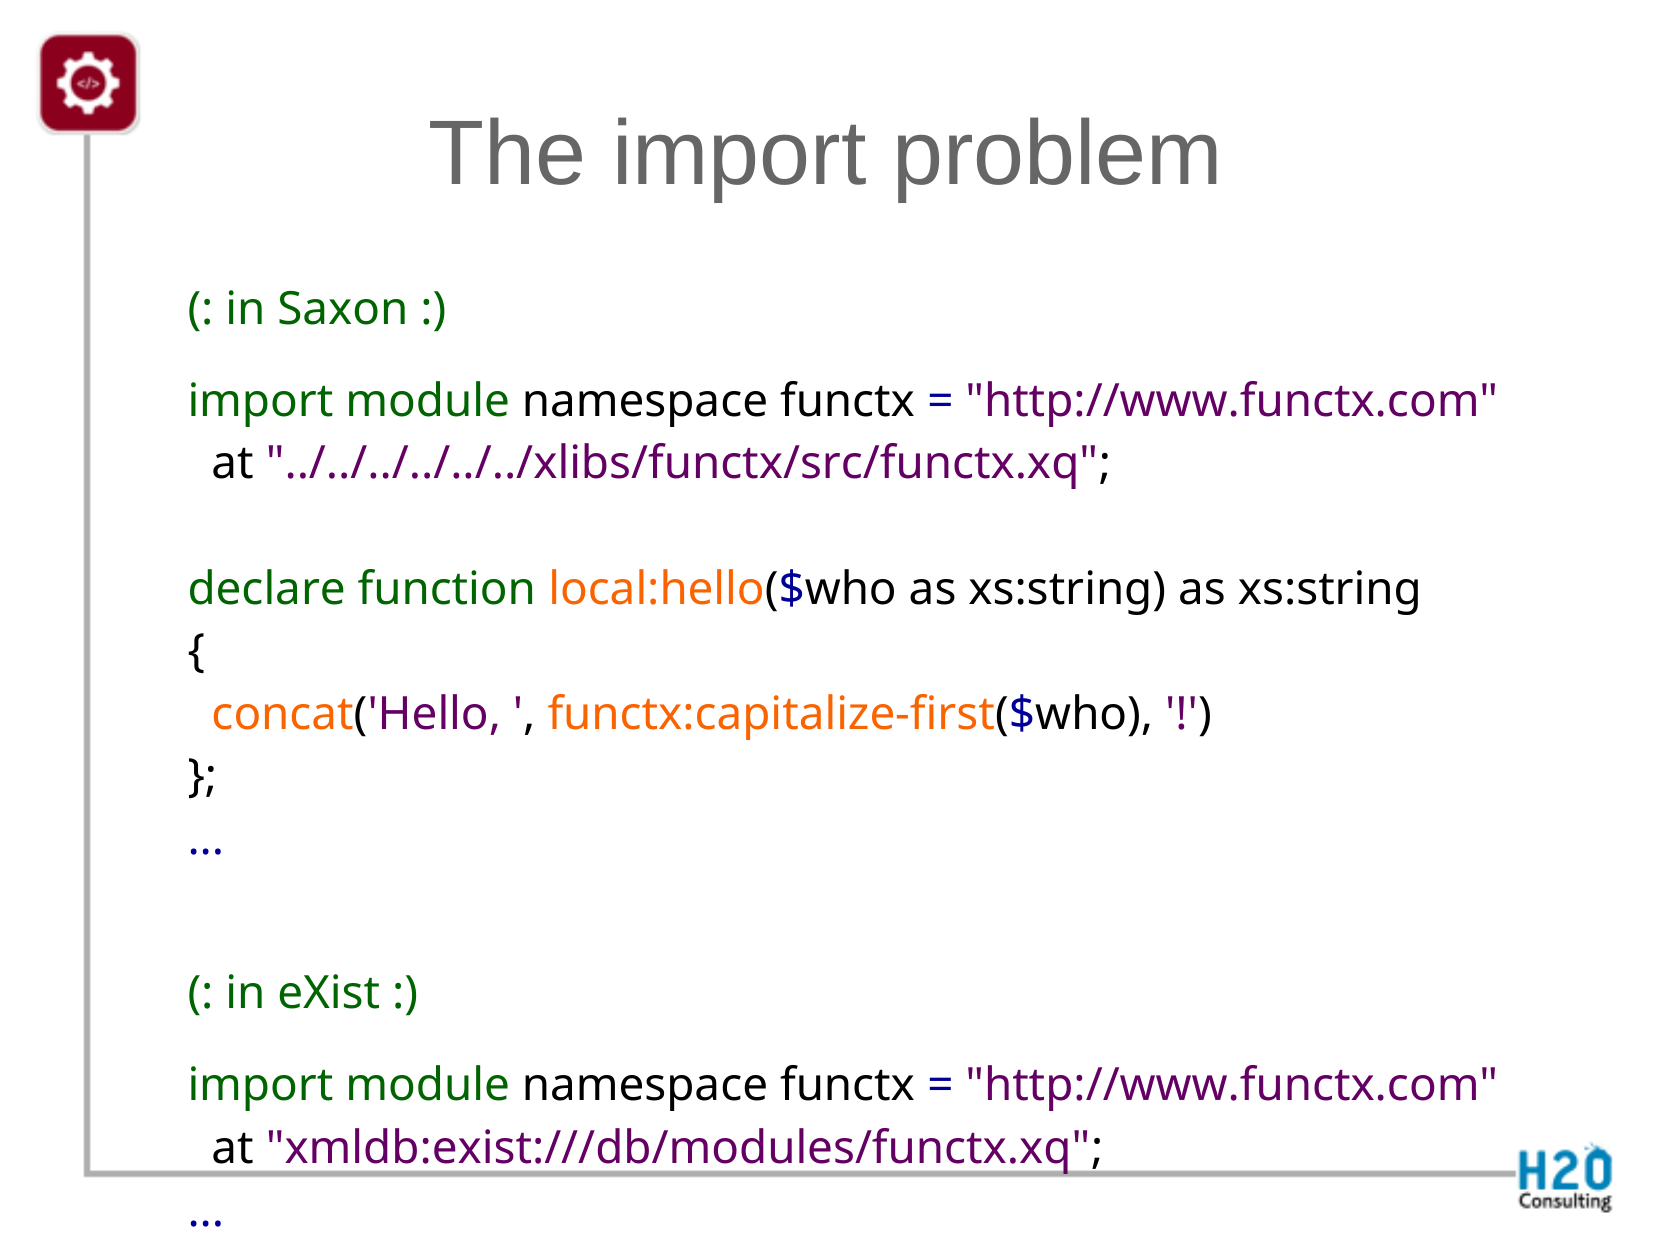

# The import problem
(: in Saxon :)
import module namespace functx = "http://www.functx.com"
 at "../../../../../../xlibs/functx/src/functx.xq";
declare function local:hello($who as xs:string) as xs:string
{
 concat('Hello, ', functx:capitalize-first($who), '!')
};
...
(: in eXist :)
import module namespace functx = "http://www.functx.com"
 at "xmldb:exist:///db/modules/functx.xq";
...